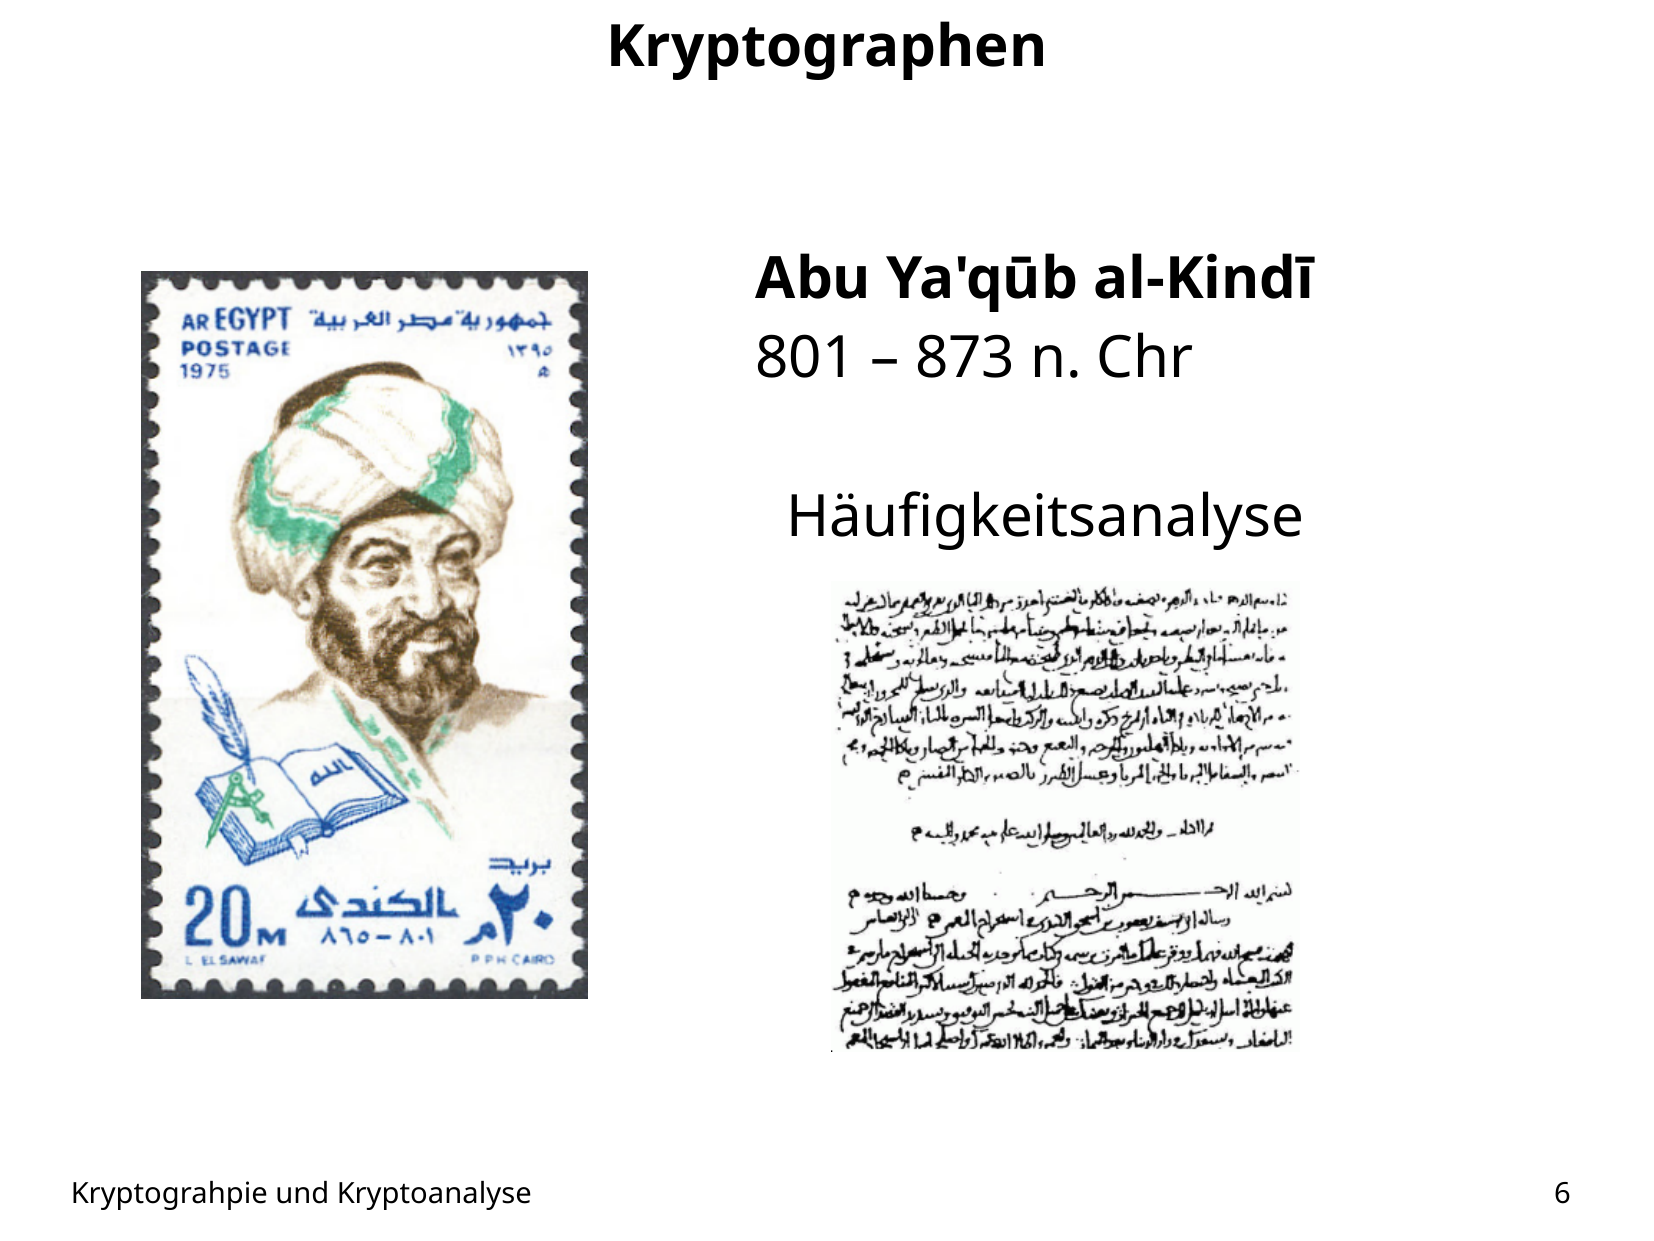

# Kryptographen
Abu Ya'qūb al-Kindī
801 – 873 n. Chr
 Häufigkeitsanalyse
Kryptograhpie und Kryptoanalyse
6